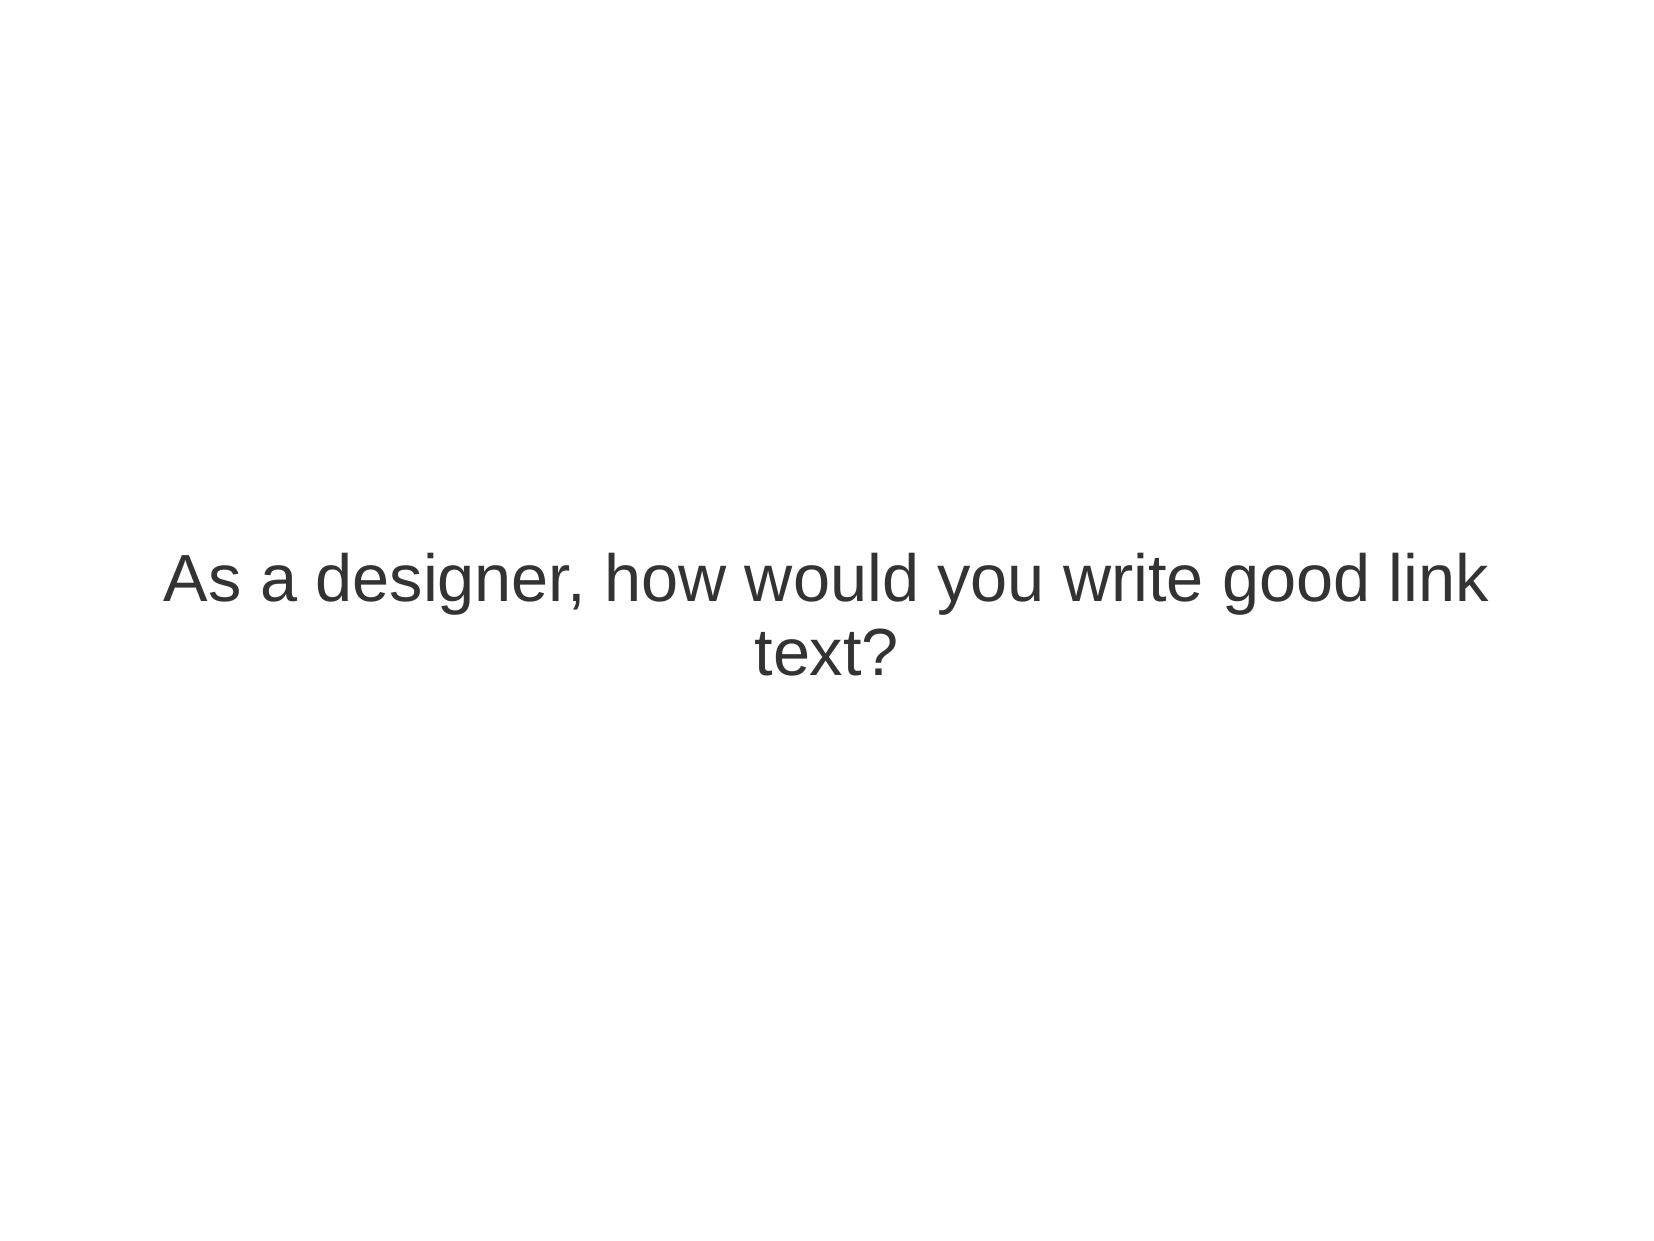

# As a designer, how would you write good link text?